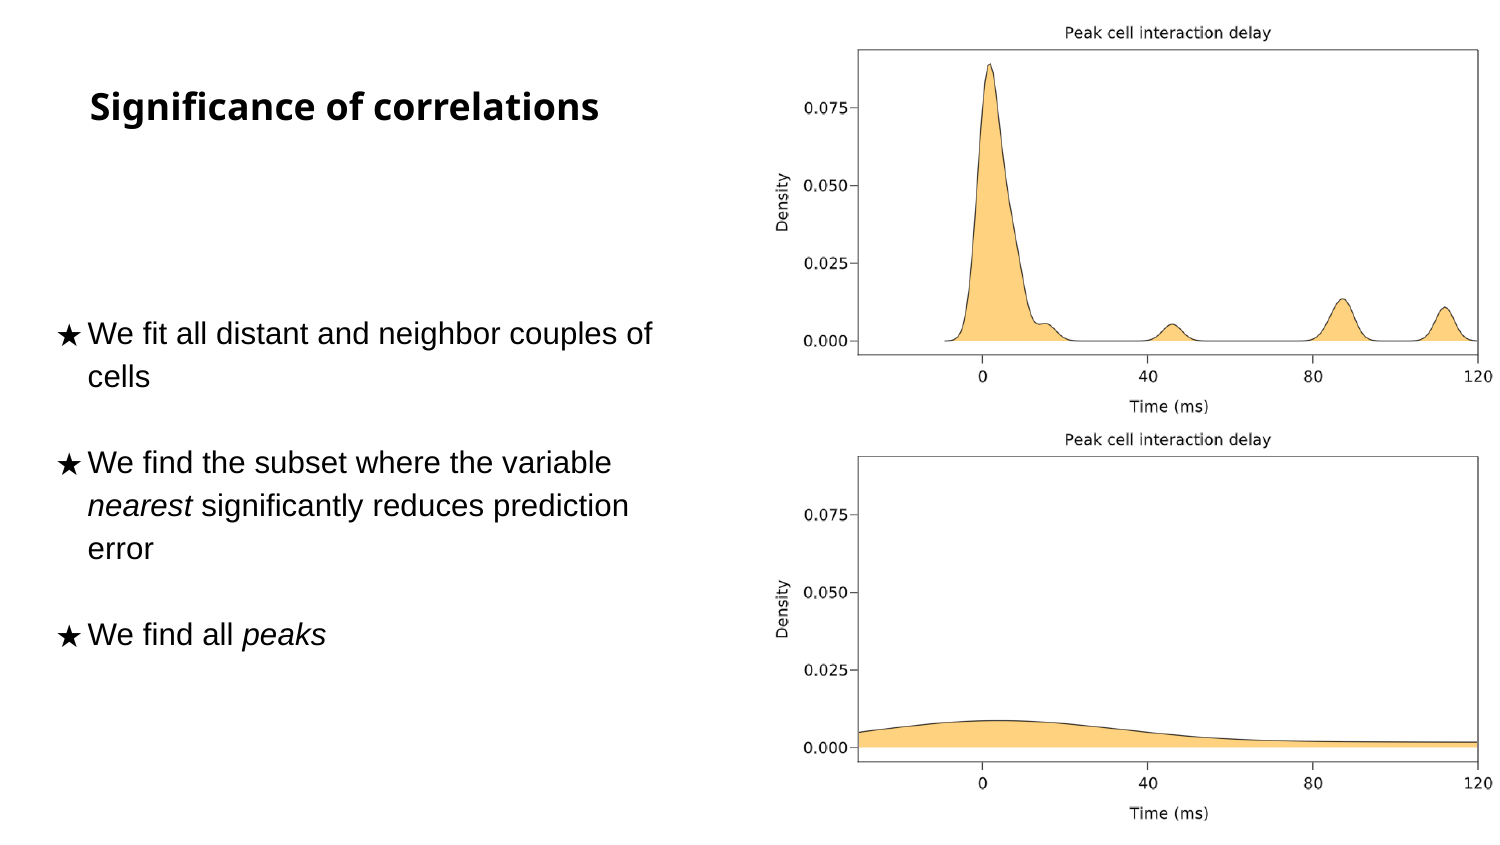

Significance of correlations
We fit all distant and neighbor couples of cells
We find the subset where the variable nearest significantly reduces prediction error
We find all peaks